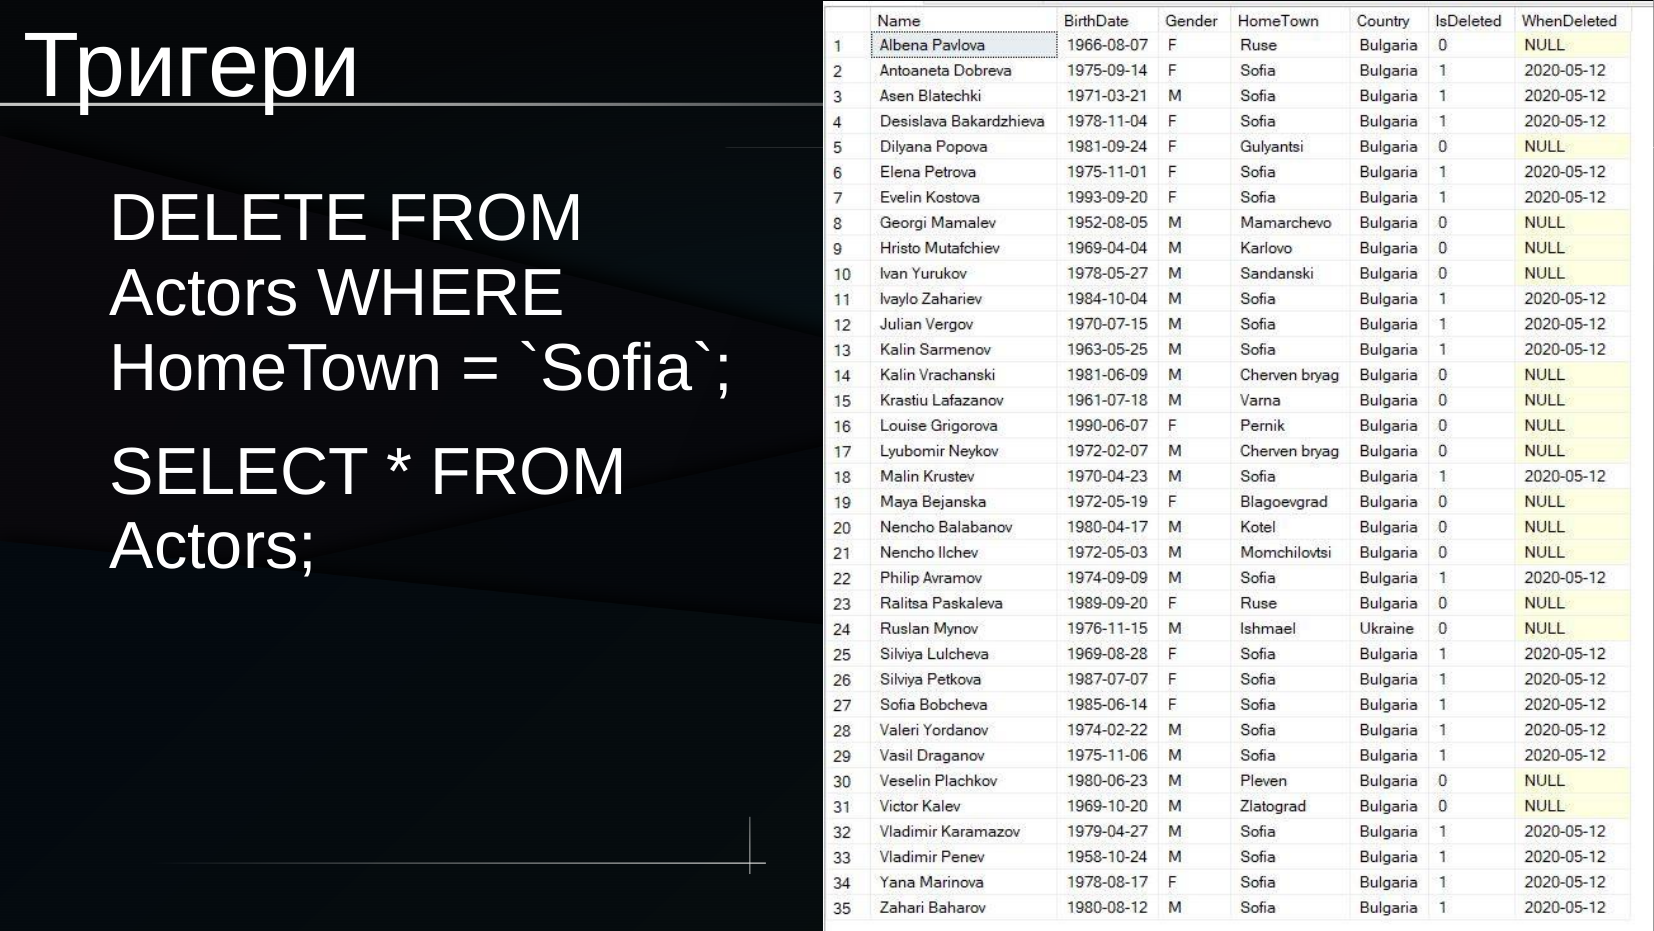

# Тригери
DELETE FROM Actors WHERE HomeTown = `Sofia`;
SELECT * FROM Actors;